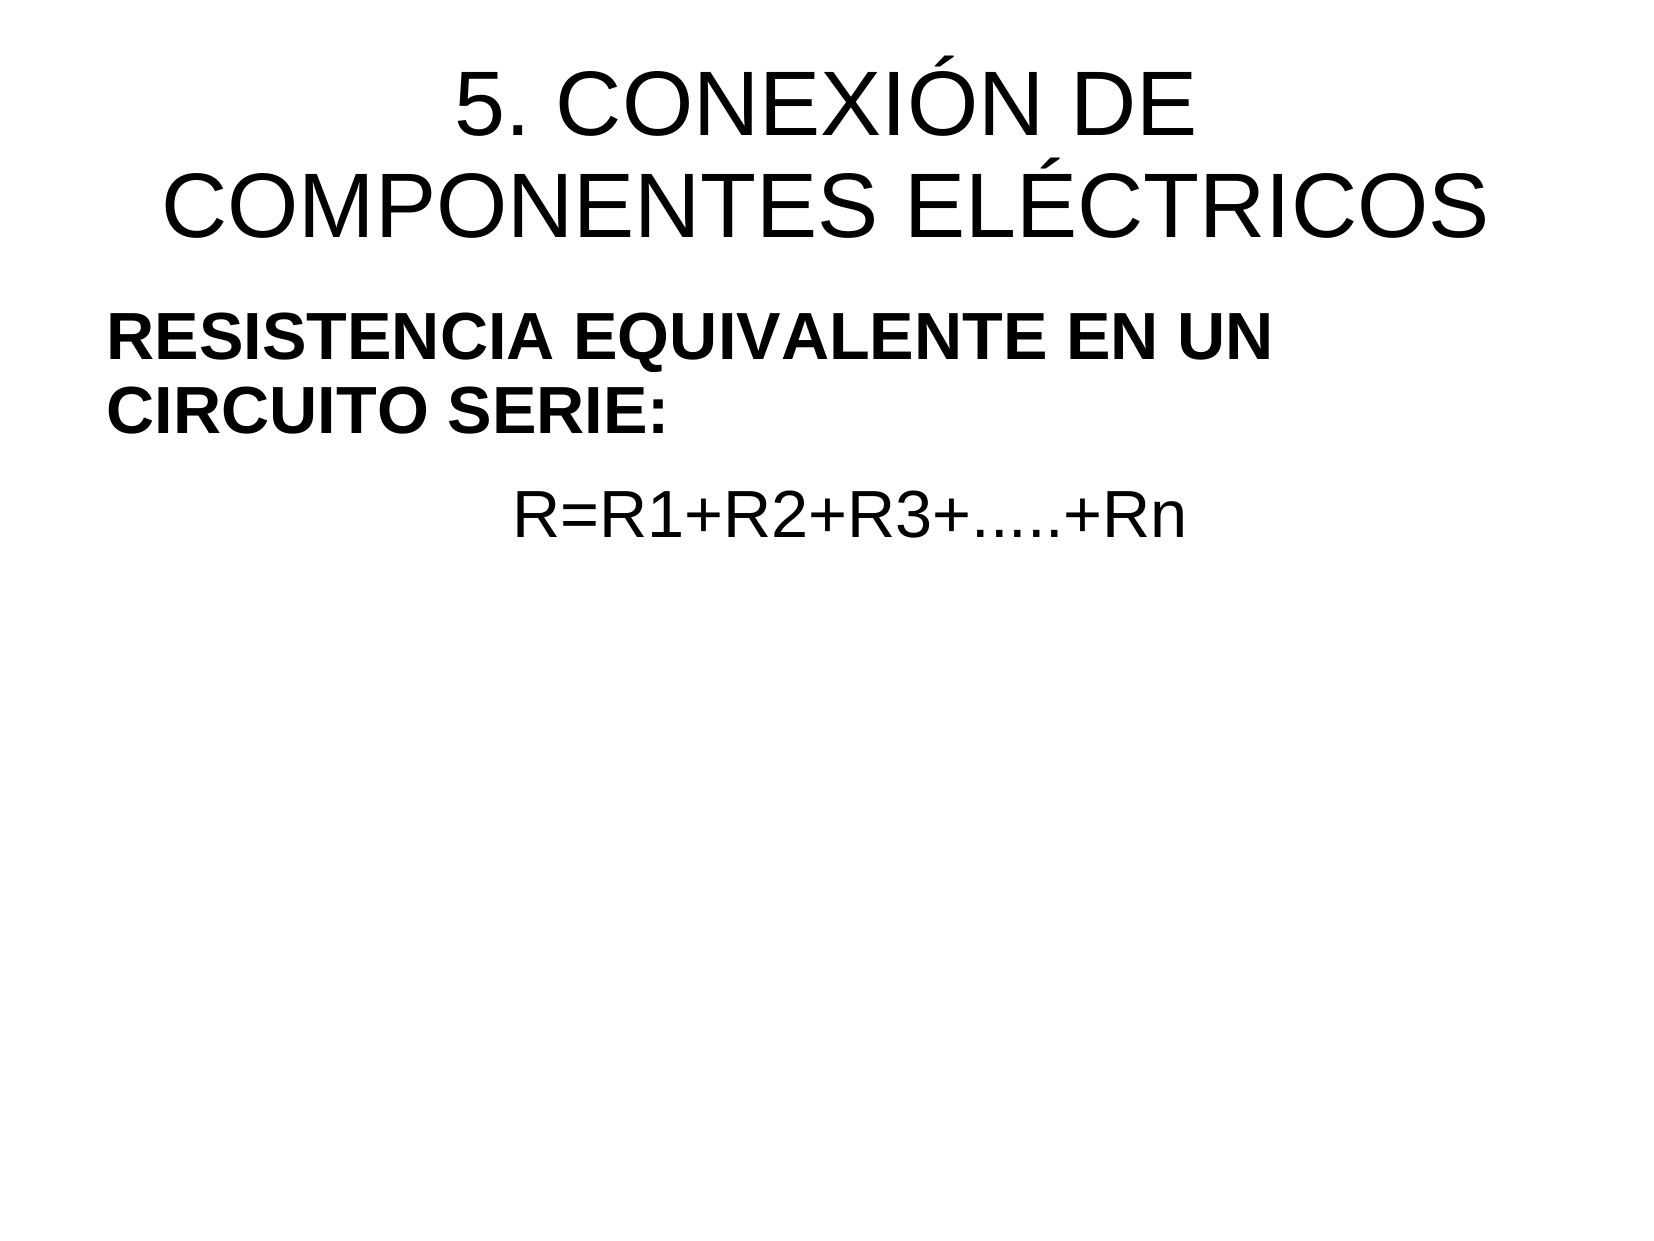

# 5. CONEXIÓN DE COMPONENTES ELÉCTRICOS
RESISTENCIA EQUIVALENTE EN UN CIRCUITO SERIE:
R=R1+R2+R3+.....+Rn